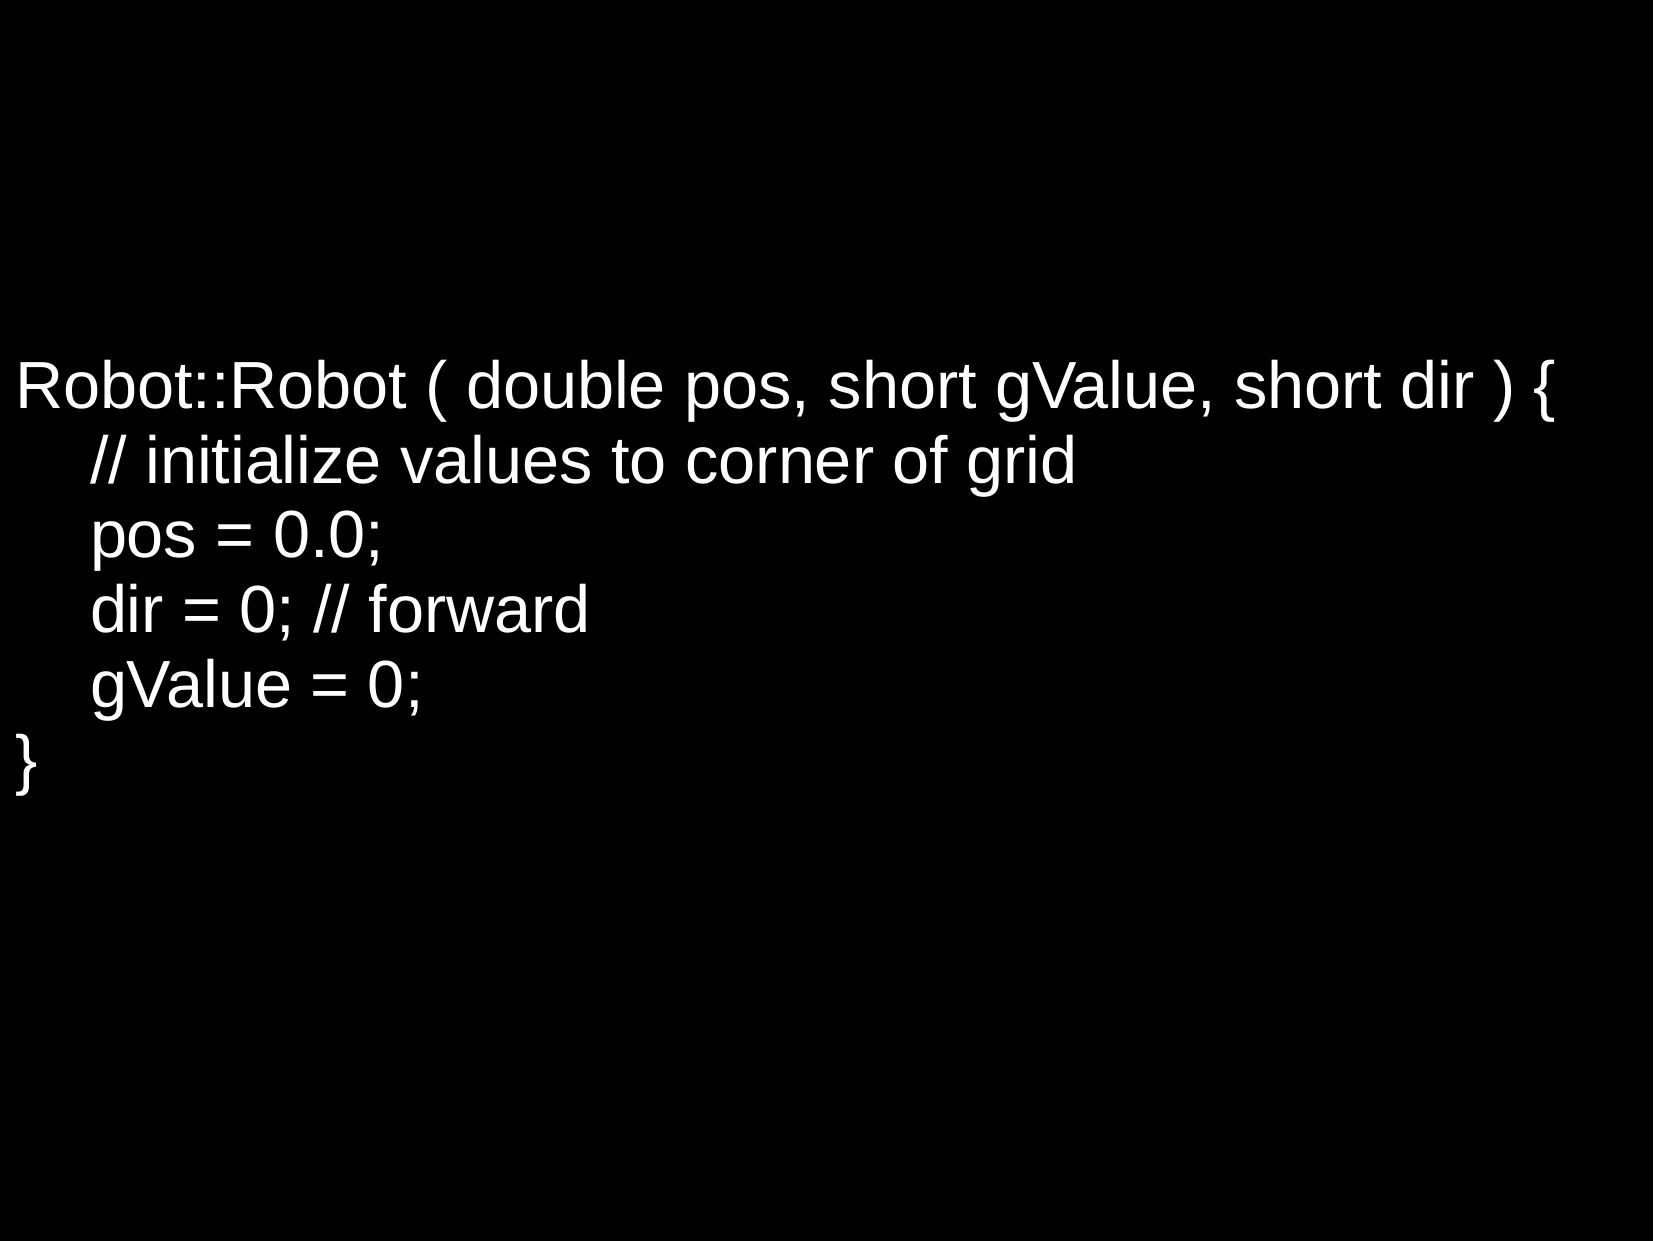

# Robot::Robot ( double pos, short gValue, short dir ) {
	// initialize values to corner of grid
	pos = 0.0;
	dir = 0; // forward
	gValue = 0;
}